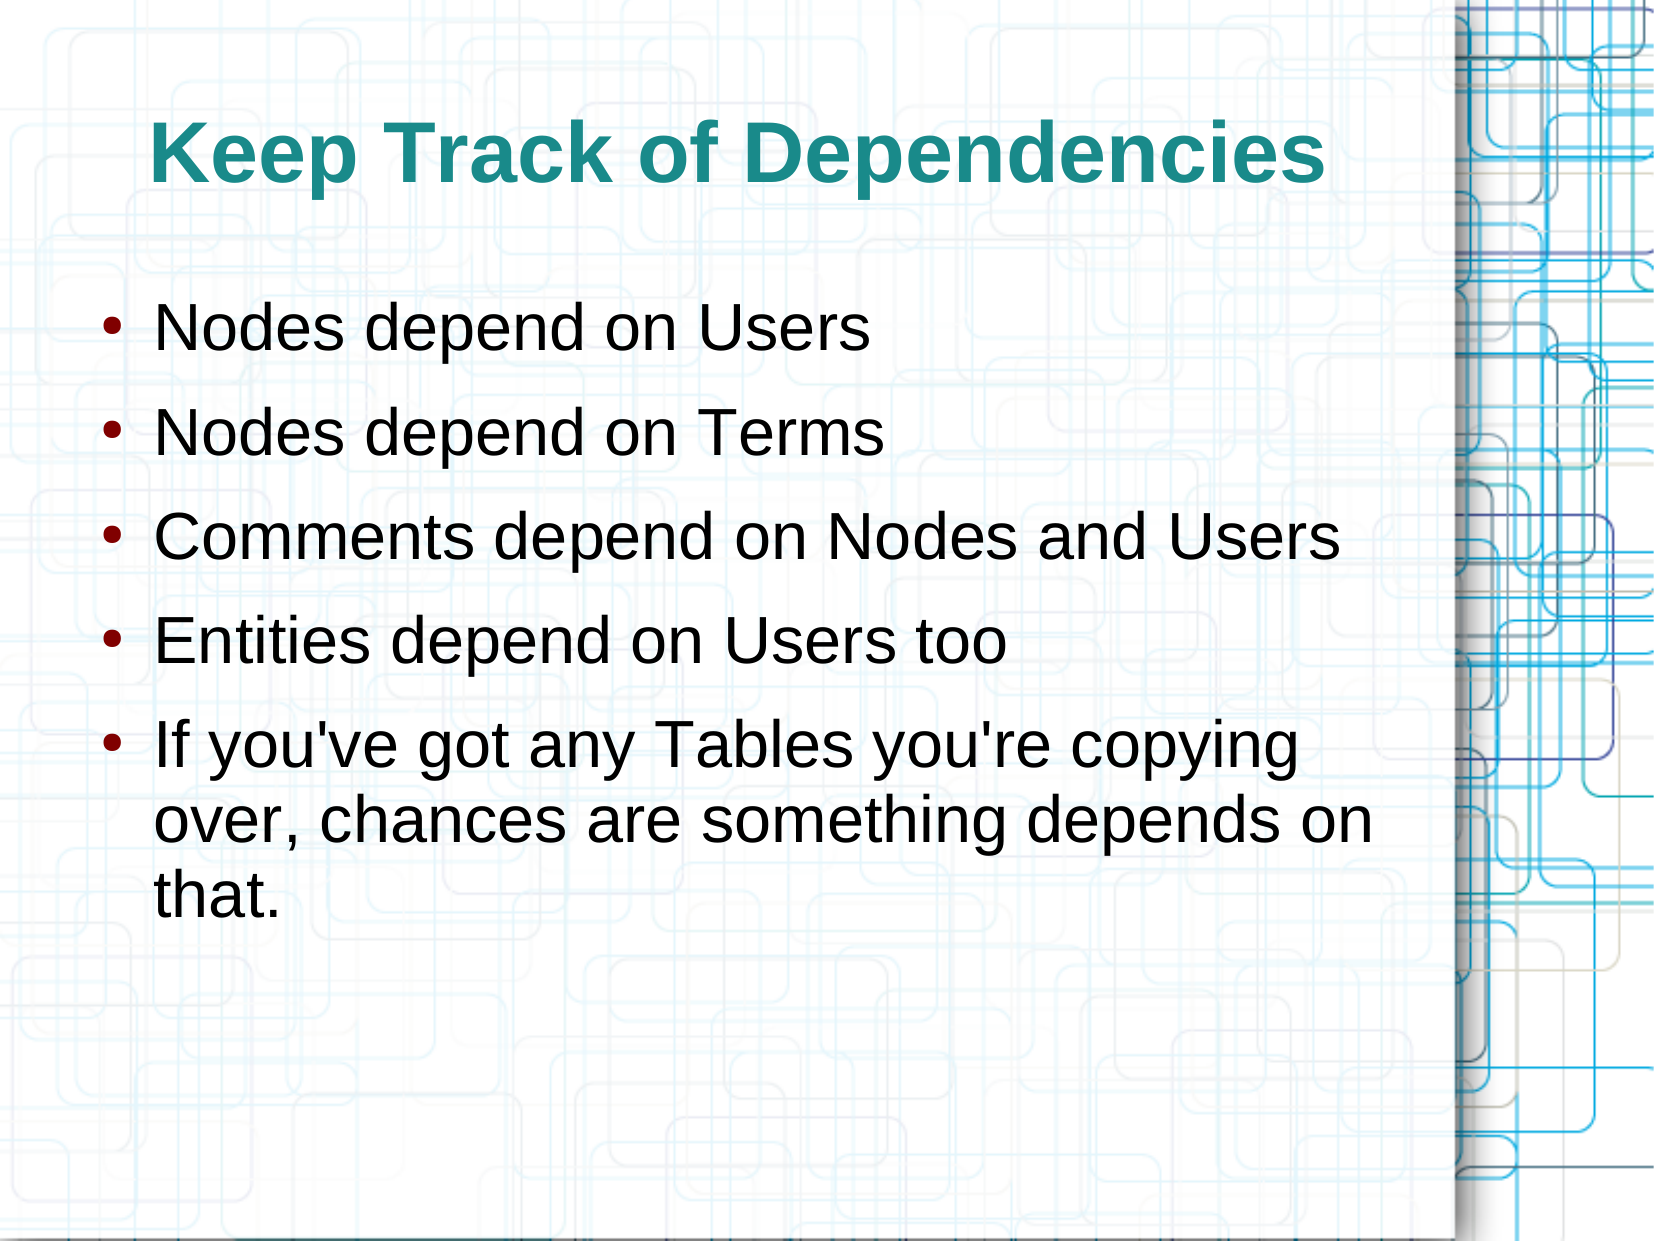

# Keep Track of Dependencies
Nodes depend on Users
Nodes depend on Terms
Comments depend on Nodes and Users
Entities depend on Users too
If you've got any Tables you're copying over, chances are something depends on that.